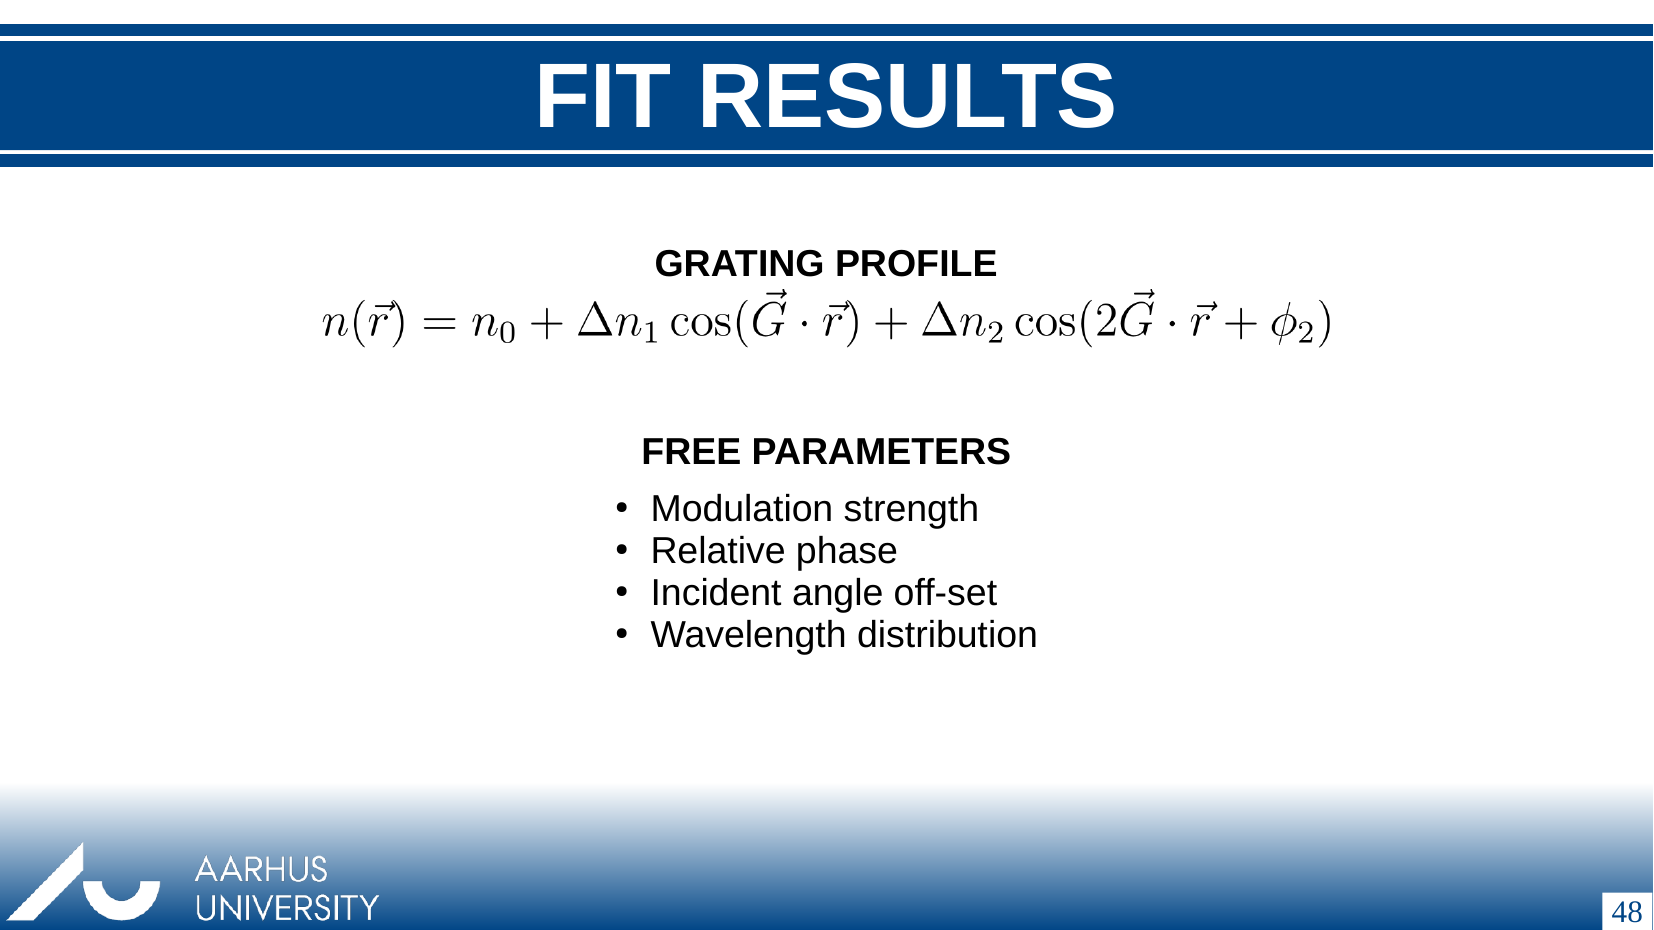

# FIT RESULTS
GRATING PROFILE
FREE PARAMETERS
Modulation strength
Relative phase
Incident angle off-set
Wavelength distribution
48